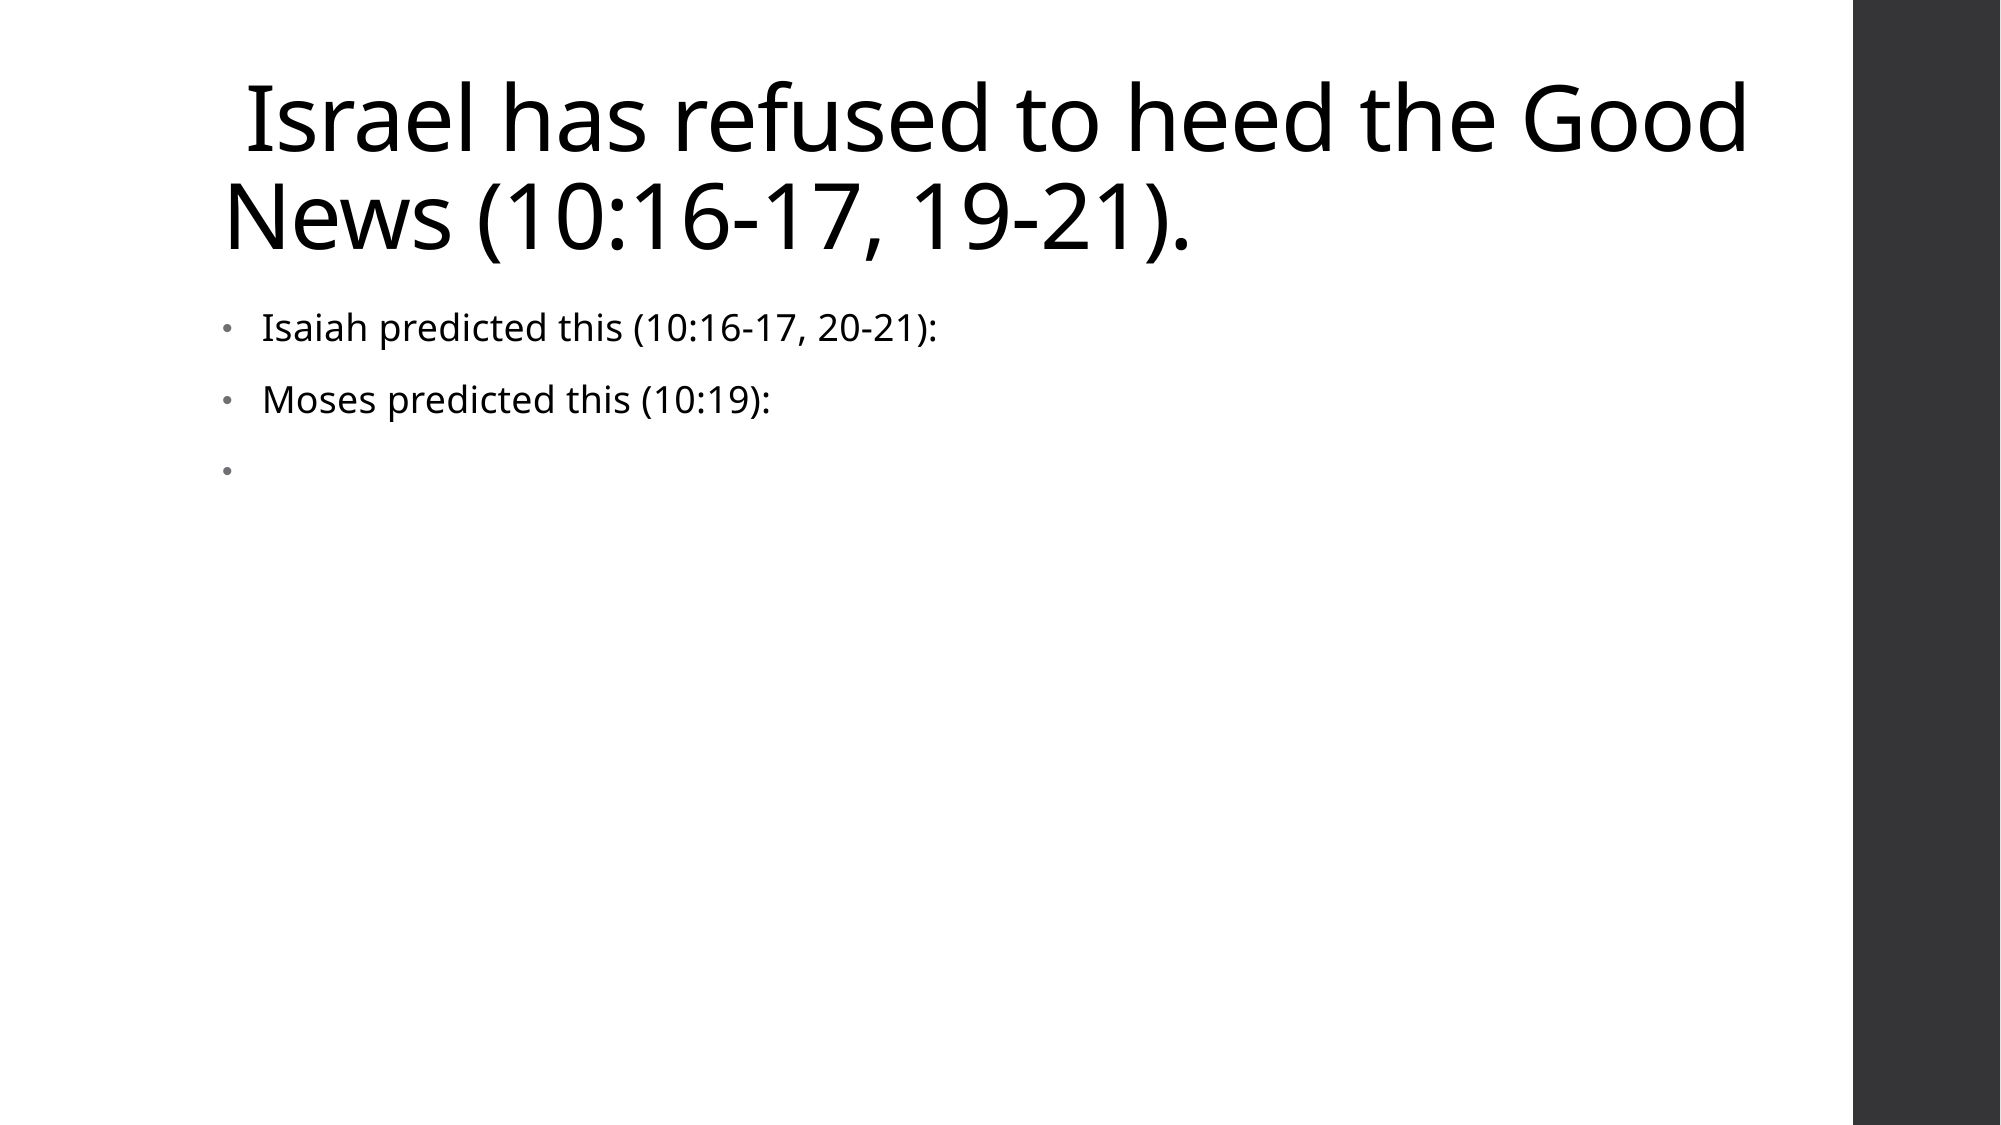

# Israel has refused to heed the Good News (10:16-17, 19-21).
 Isaiah predicted this (10:16-17, 20-21):
 Moses predicted this (10:19):